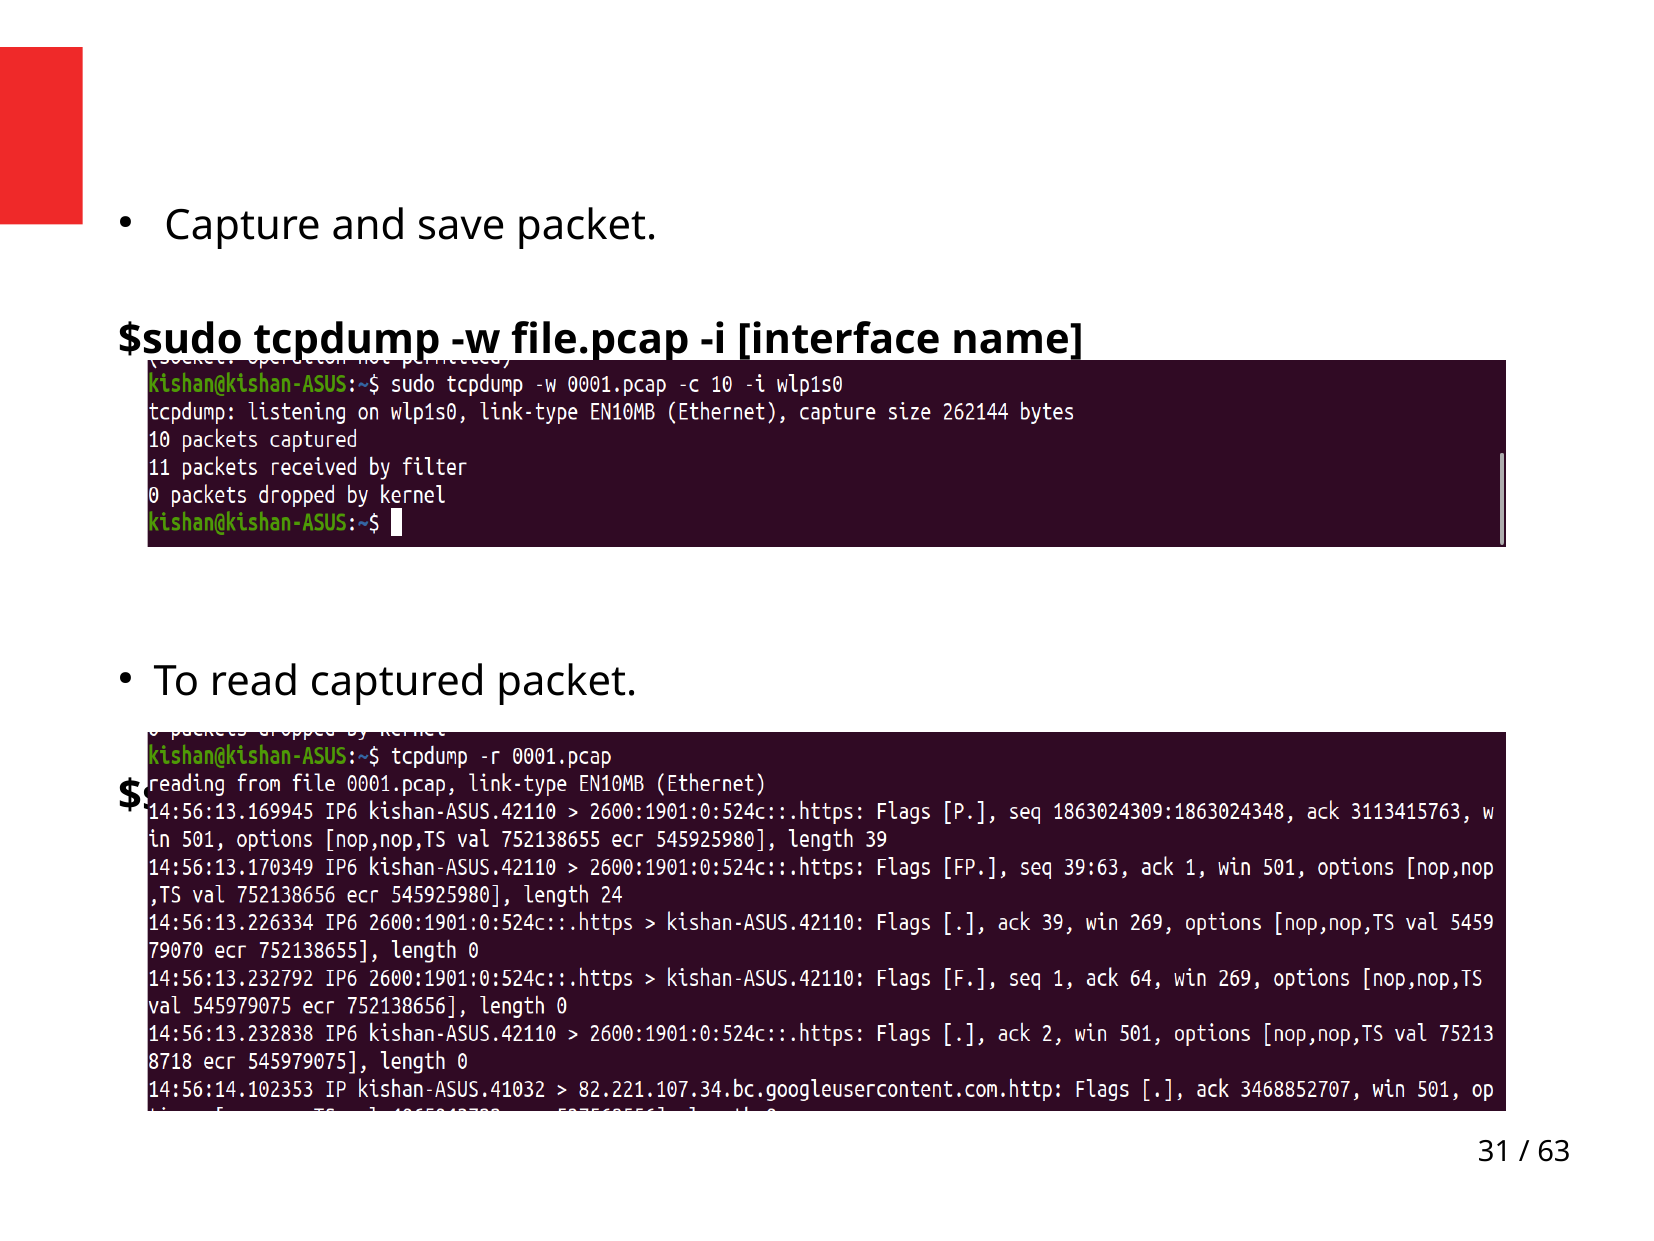

# Capture and save packet.
$sudo tcpdump -w file.pcap -i [interface name]
To read captured packet.
$sudo tcpdump -r 0001.pcap
31